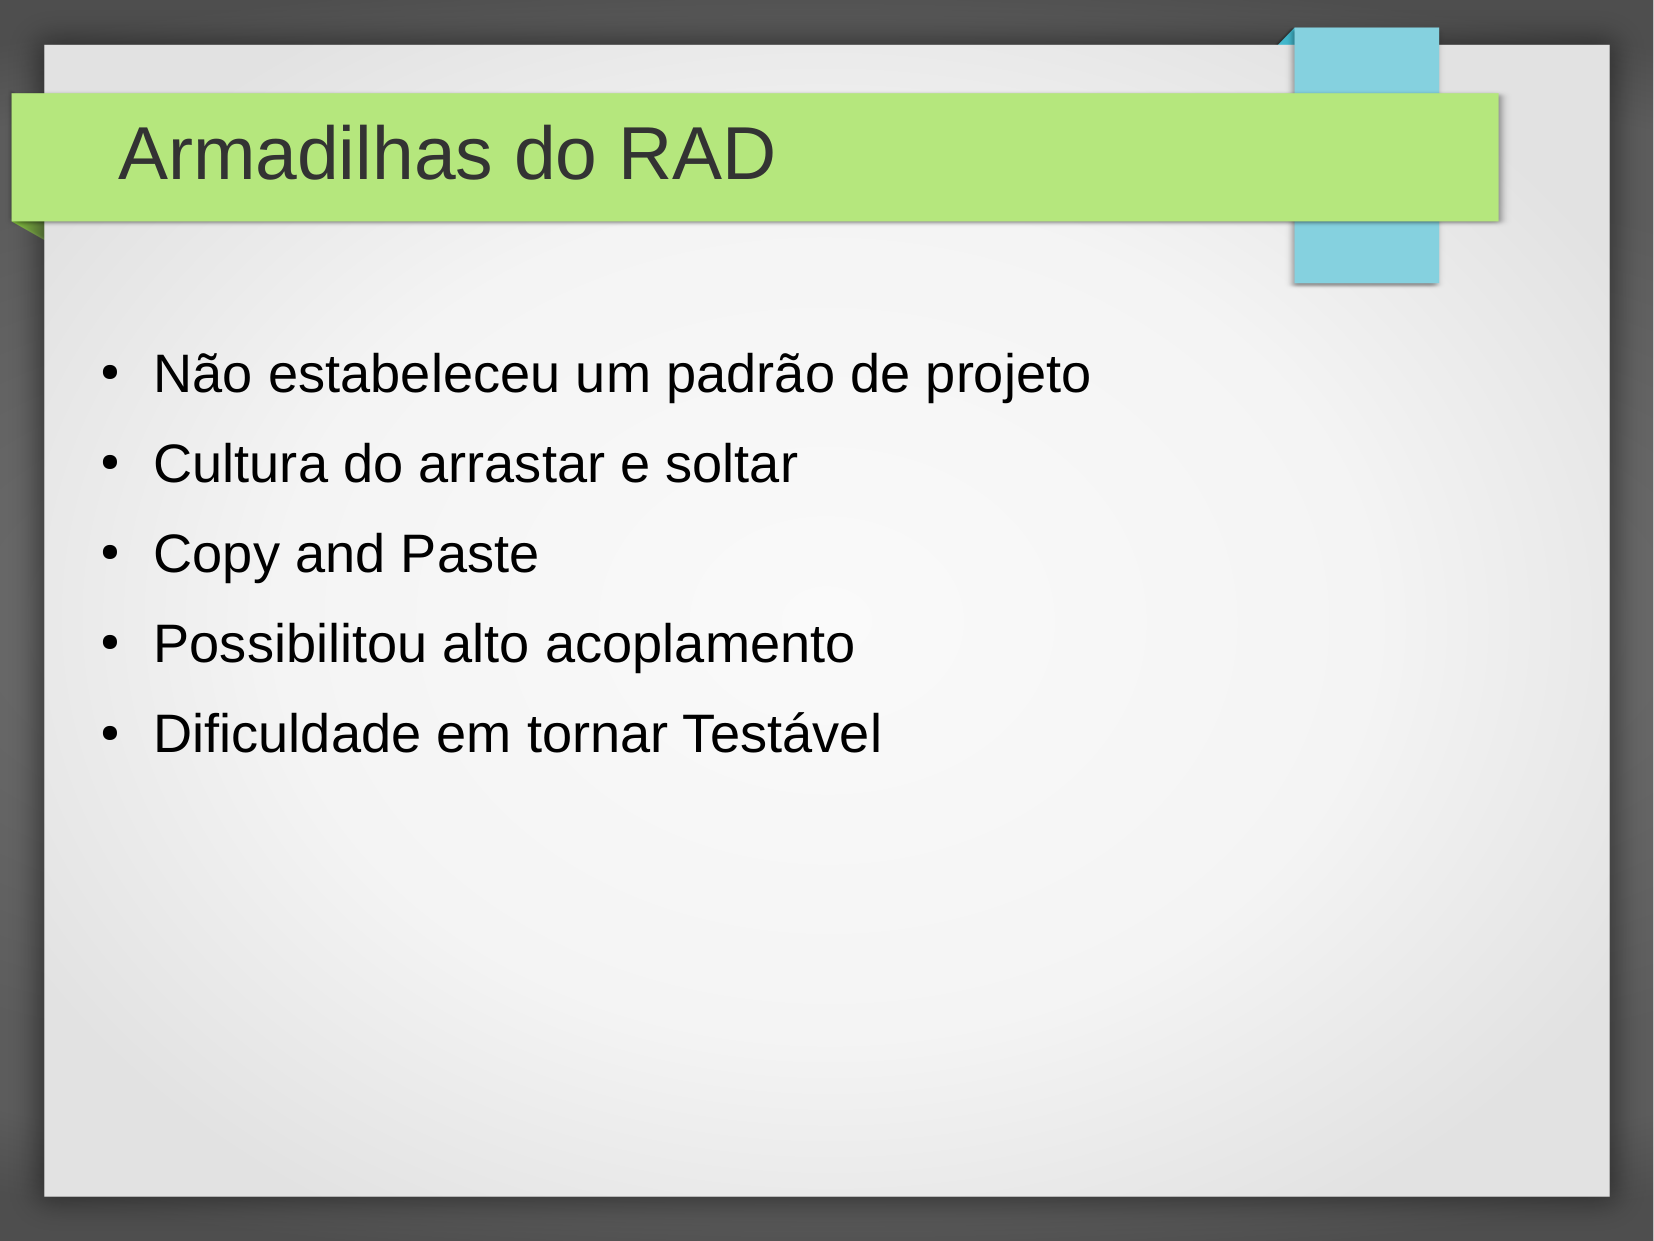

# Armadilhas do RAD
Não estabeleceu um padrão de projeto
Cultura do arrastar e soltar
Copy and Paste
Possibilitou alto acoplamento
Dificuldade em tornar Testável